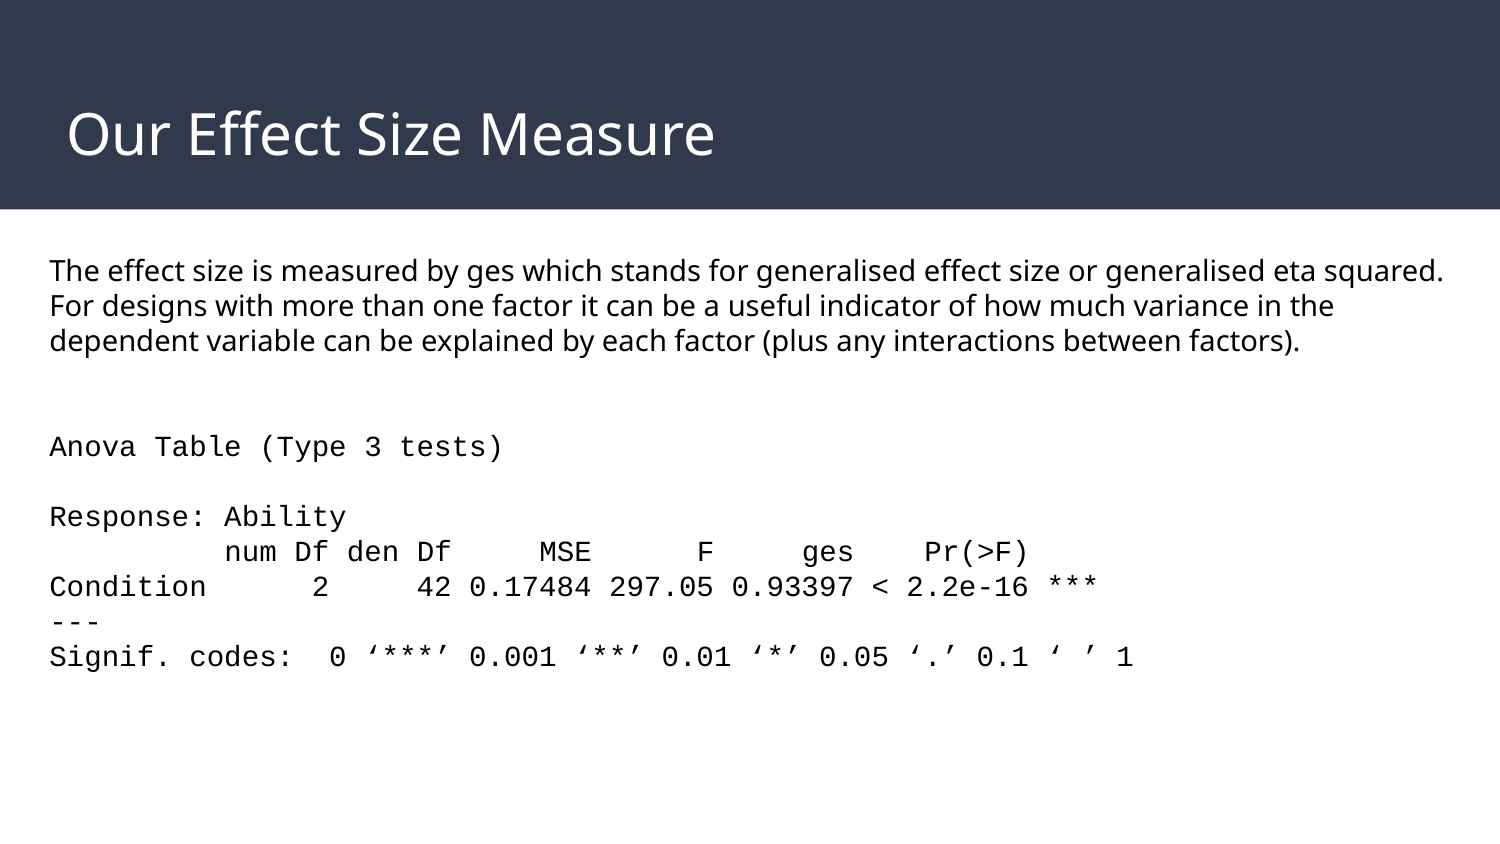

# Our Effect Size Measure
The effect size is measured by ges which stands for generalised effect size or generalised eta squared. For designs with more than one factor it can be a useful indicator of how much variance in the dependent variable can be explained by each factor (plus any interactions between factors).
Anova Table (Type 3 tests)
Response: Ability
 num Df den Df MSE F ges Pr(>F)
Condition 2 42 0.17484 297.05 0.93397 < 2.2e-16 ***
---
Signif. codes: 0 ‘***’ 0.001 ‘**’ 0.01 ‘*’ 0.05 ‘.’ 0.1 ‘ ’ 1